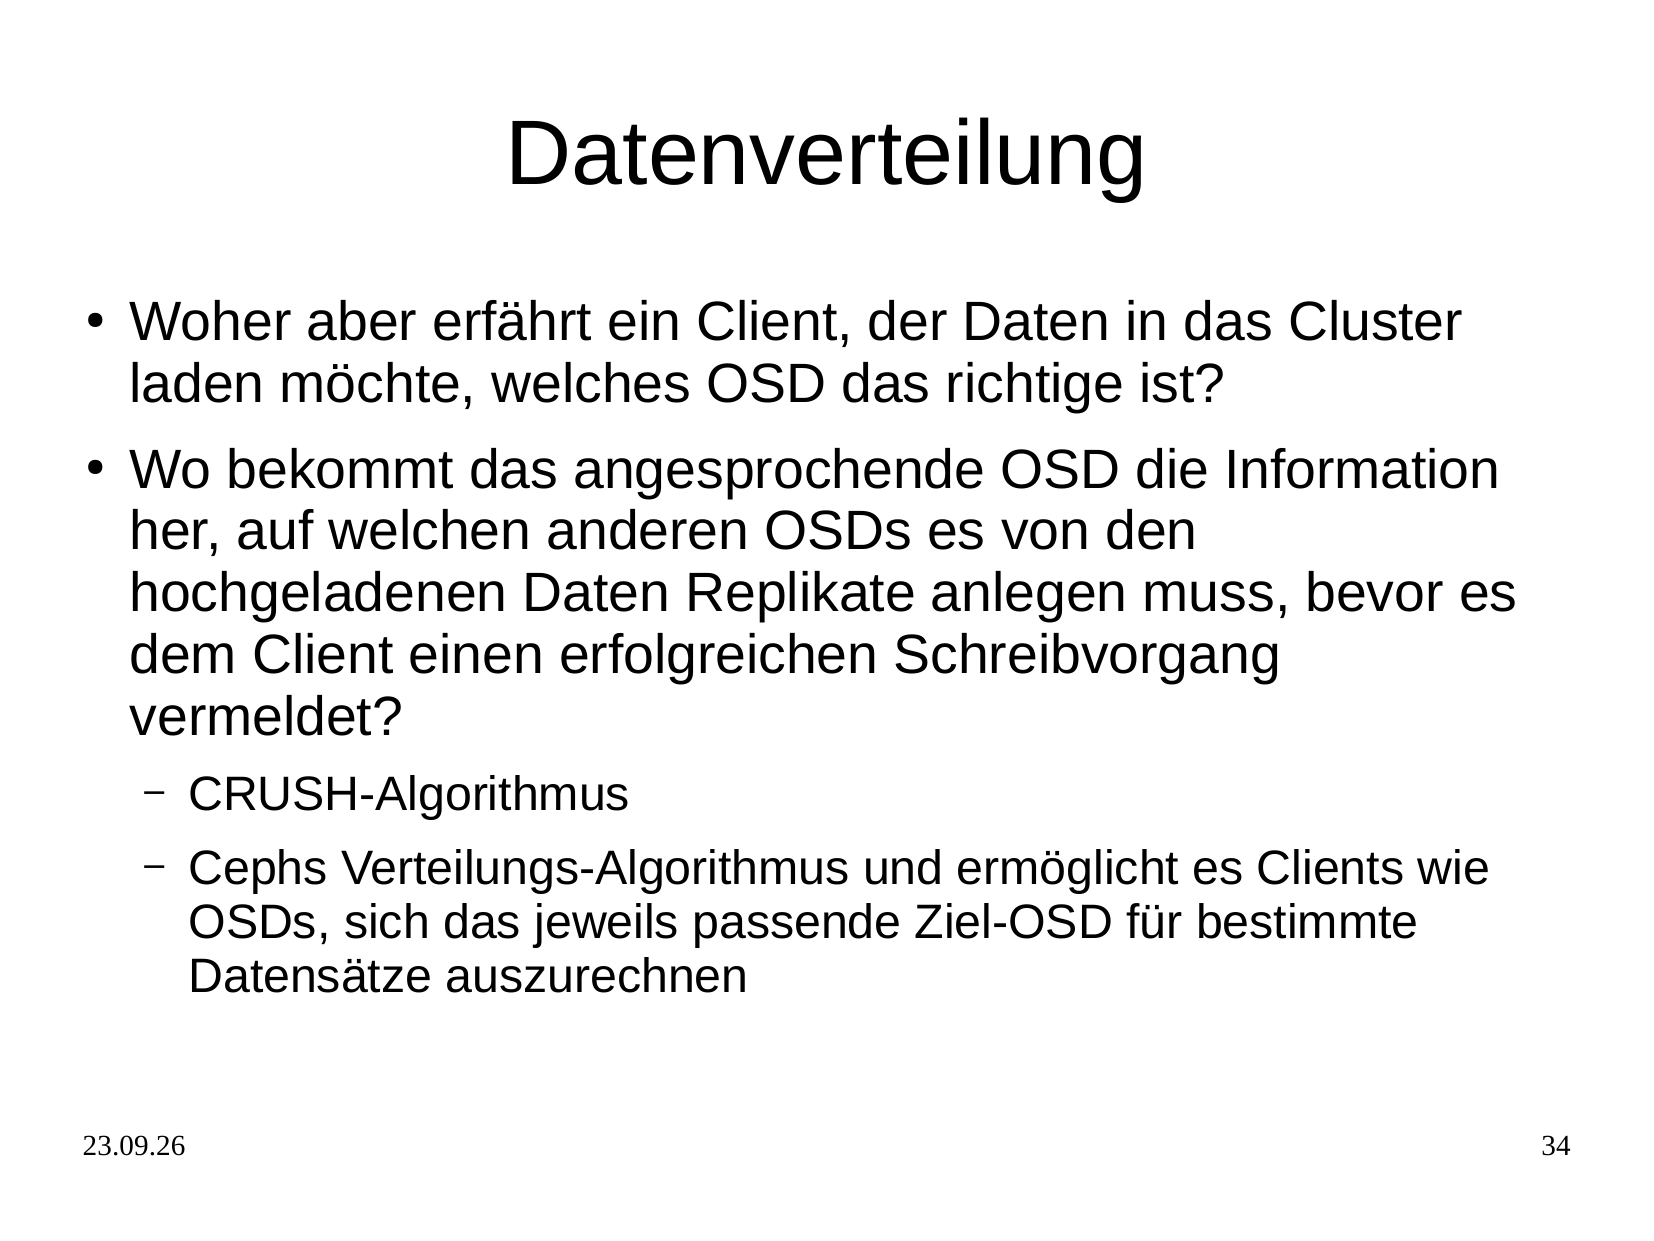

# Datenverteilung
Woher aber erfährt ein Client, der Daten in das Cluster laden möchte, welches OSD das richtige ist?
Wo bekommt das angesprochende OSD die Information her, auf welchen anderen OSDs es von den hochgeladenen Daten Replikate anlegen muss, bevor es dem Client einen erfolgreichen Schreibvorgang vermeldet?
CRUSH-Algorithmus
Cephs Verteilungs-Algorithmus und ermöglicht es Clients wie OSDs, sich das jeweils passende Ziel-OSD für bestimmte Datensätze auszurechnen
34